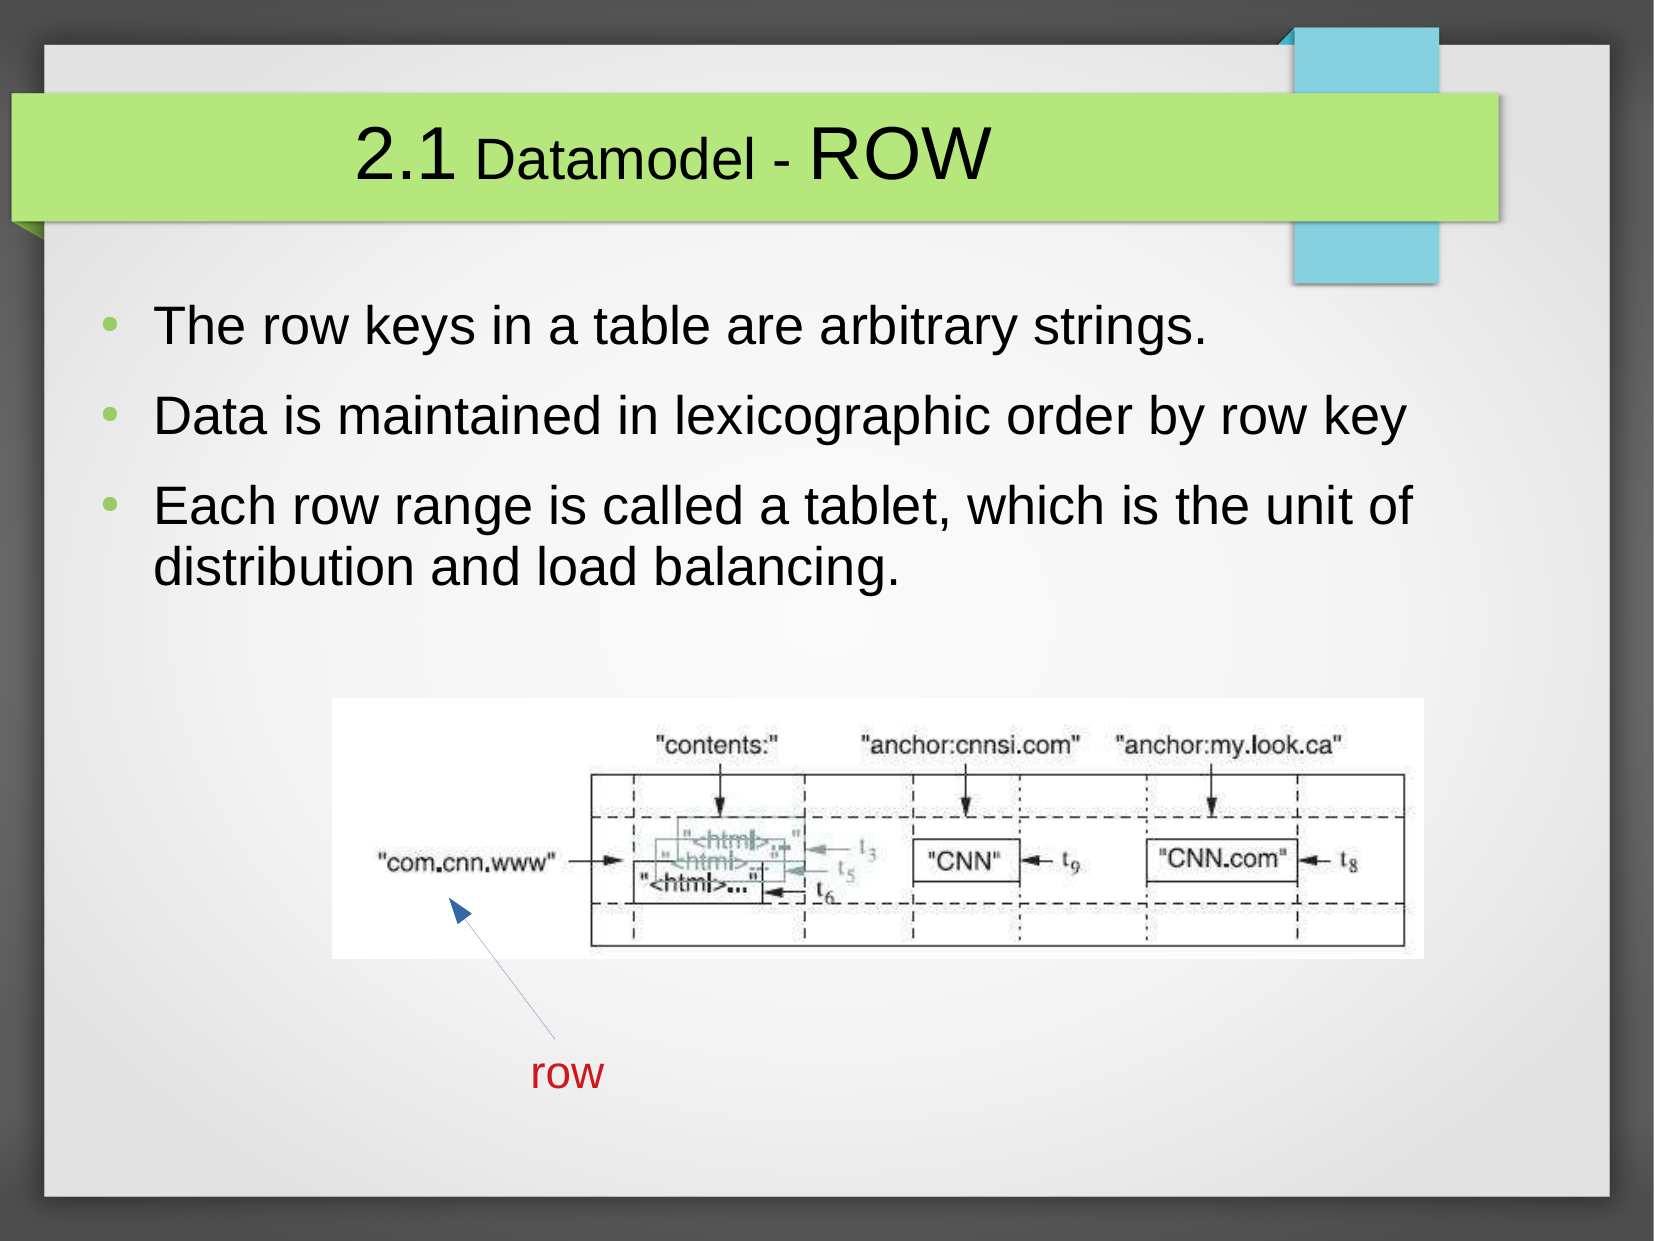

# 2.1 Datamodel - ROW
The row keys in a table are arbitrary strings.
Data is maintained in lexicographic order by row key
Each row range is called a tablet, which is the unit of distribution and load balancing.
 row